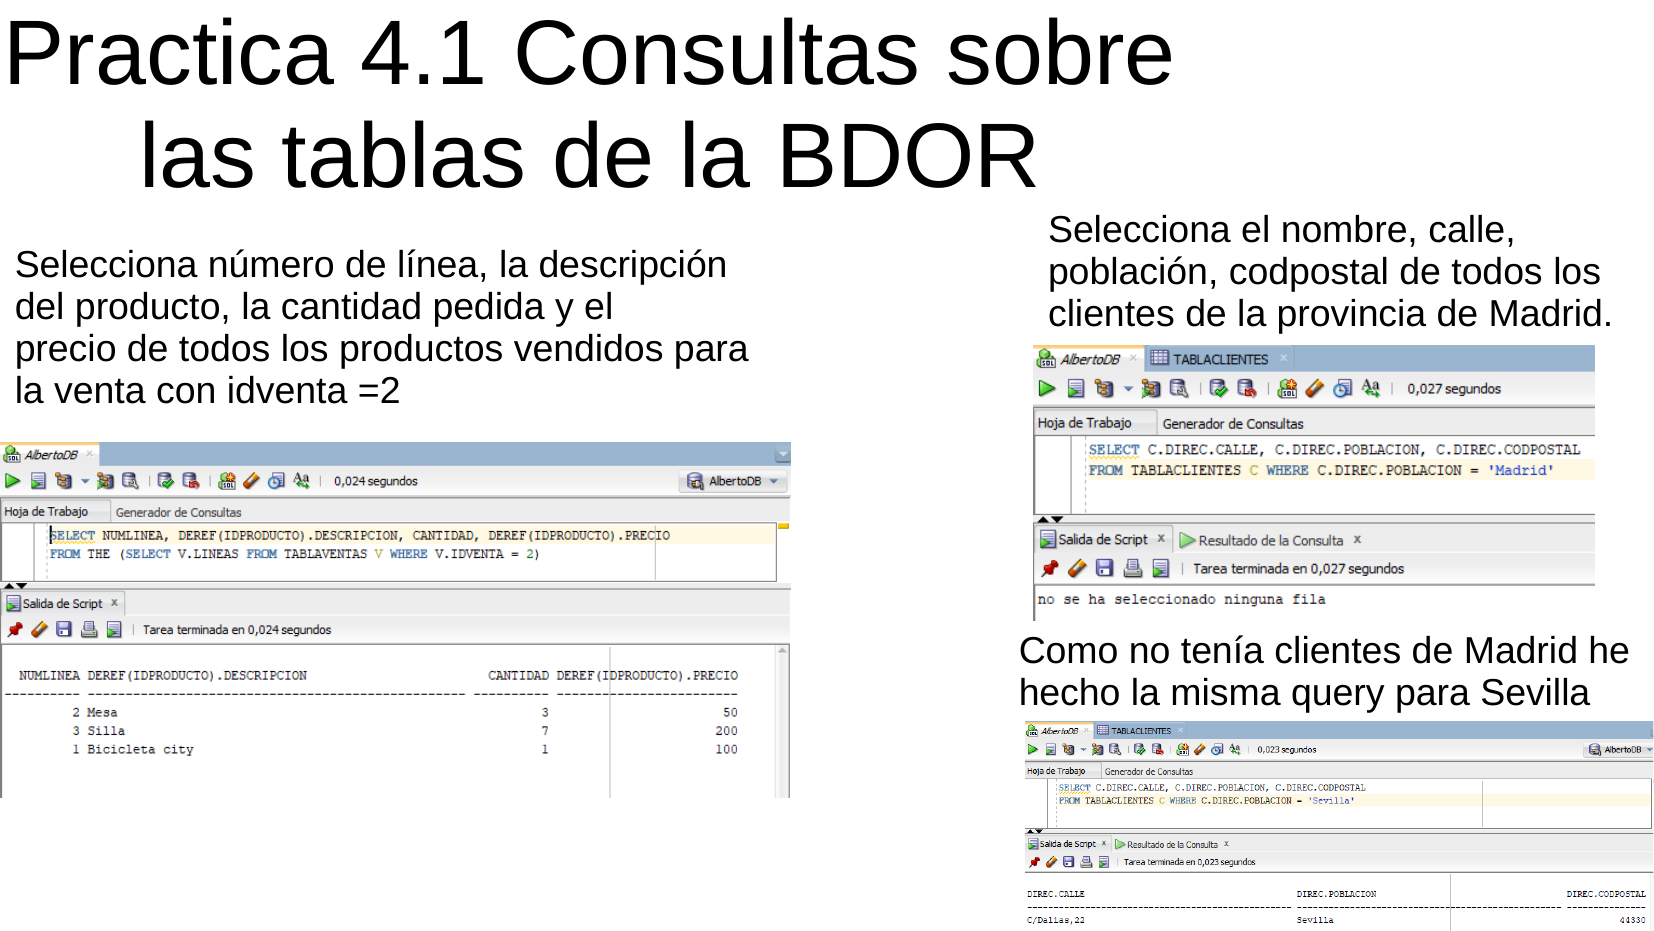

# Practica 4.1 Consultas sobre las tablas de la BDOR
Selecciona el nombre, calle, población, codpostal de todos los clientes de la provincia de Madrid.
Selecciona número de línea, la descripción del producto, la cantidad pedida y el
precio de todos los productos vendidos para la venta con idventa =2
Como no tenía clientes de Madrid he hecho la misma query para Sevilla